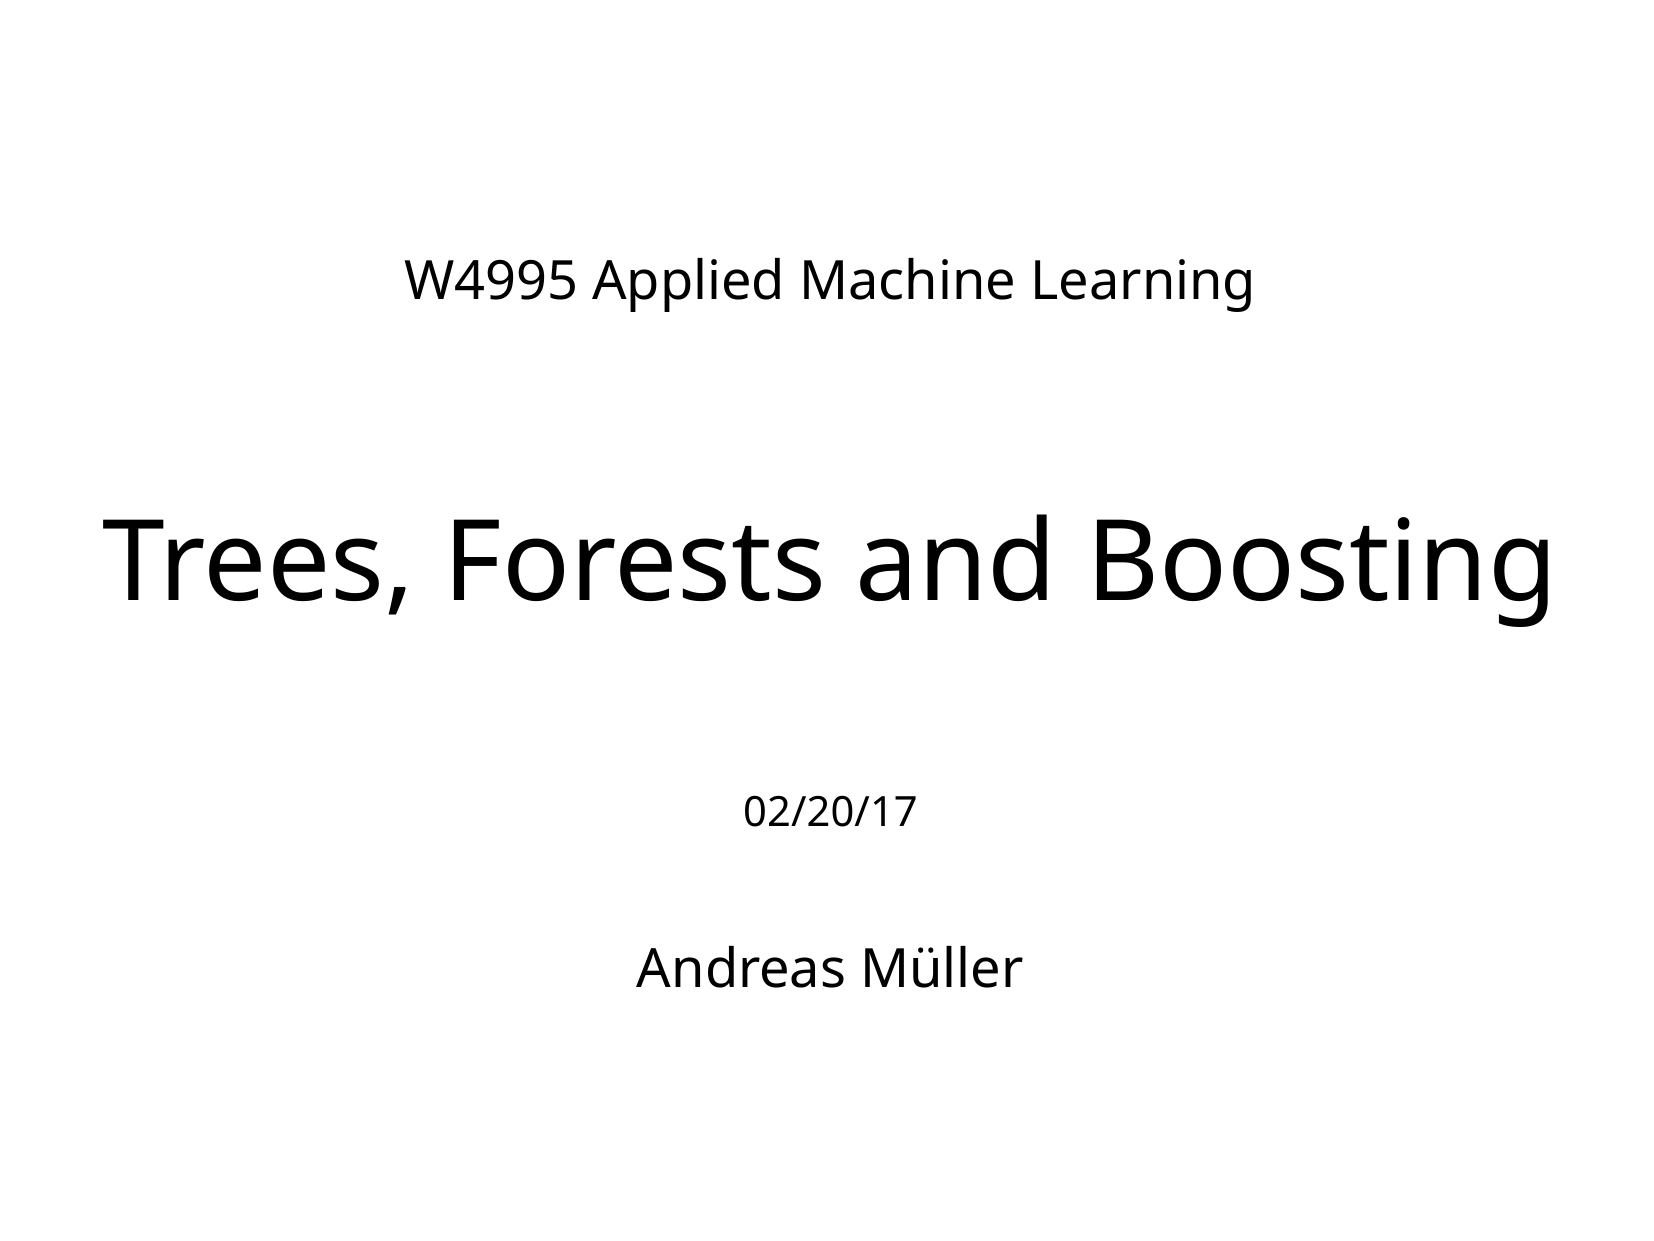

W4995 Applied Machine Learning
Trees, Forests and Boosting
02/20/17
Andreas Müller